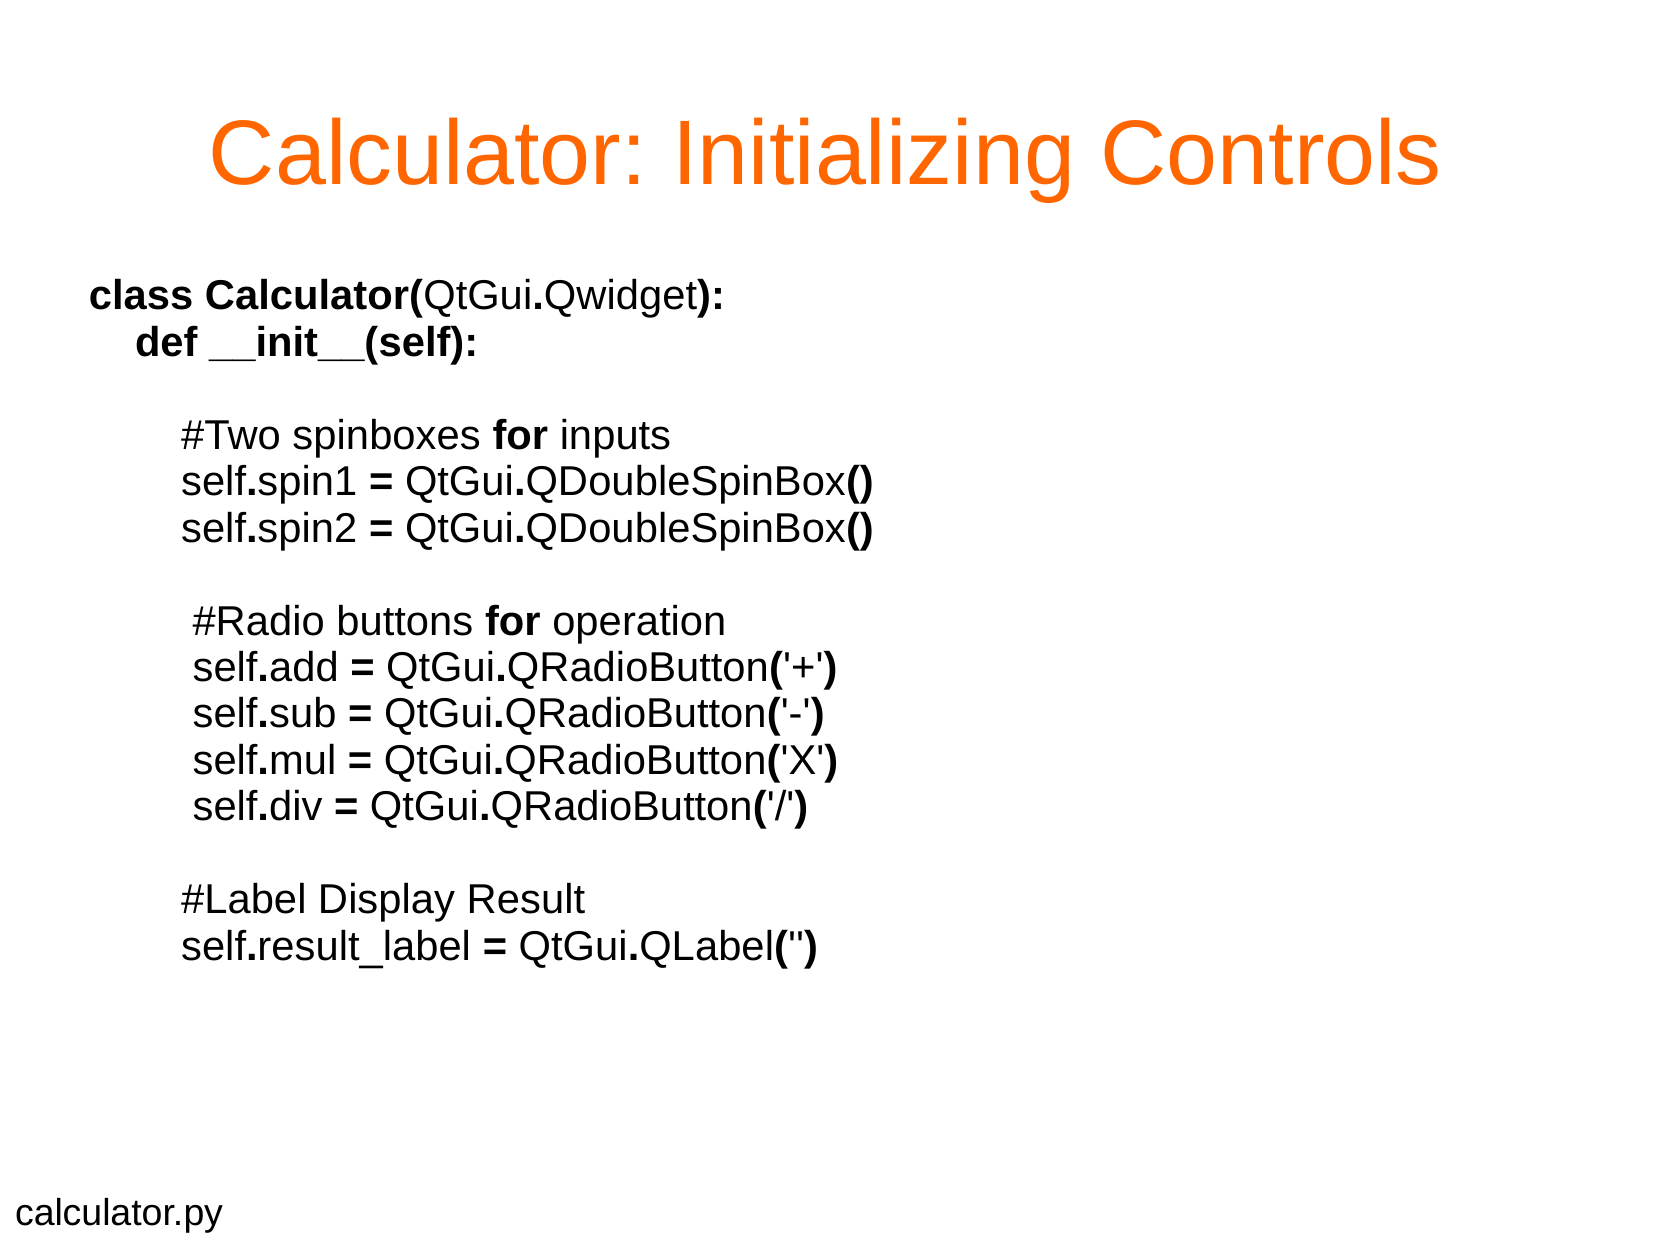

Calculator: Initializing Controls
class Calculator(QtGui.Qwidget):
 def __init__(self):
 #Two spinboxes for inputs
 self.spin1 = QtGui.QDoubleSpinBox()
 self.spin2 = QtGui.QDoubleSpinBox()
 #Radio buttons for operation
 self.add = QtGui.QRadioButton('+')
 self.sub = QtGui.QRadioButton('-')
 self.mul = QtGui.QRadioButton('X')
 self.div = QtGui.QRadioButton('/')
 #Label Display Result
 self.result_label = QtGui.QLabel('')
calculator.py